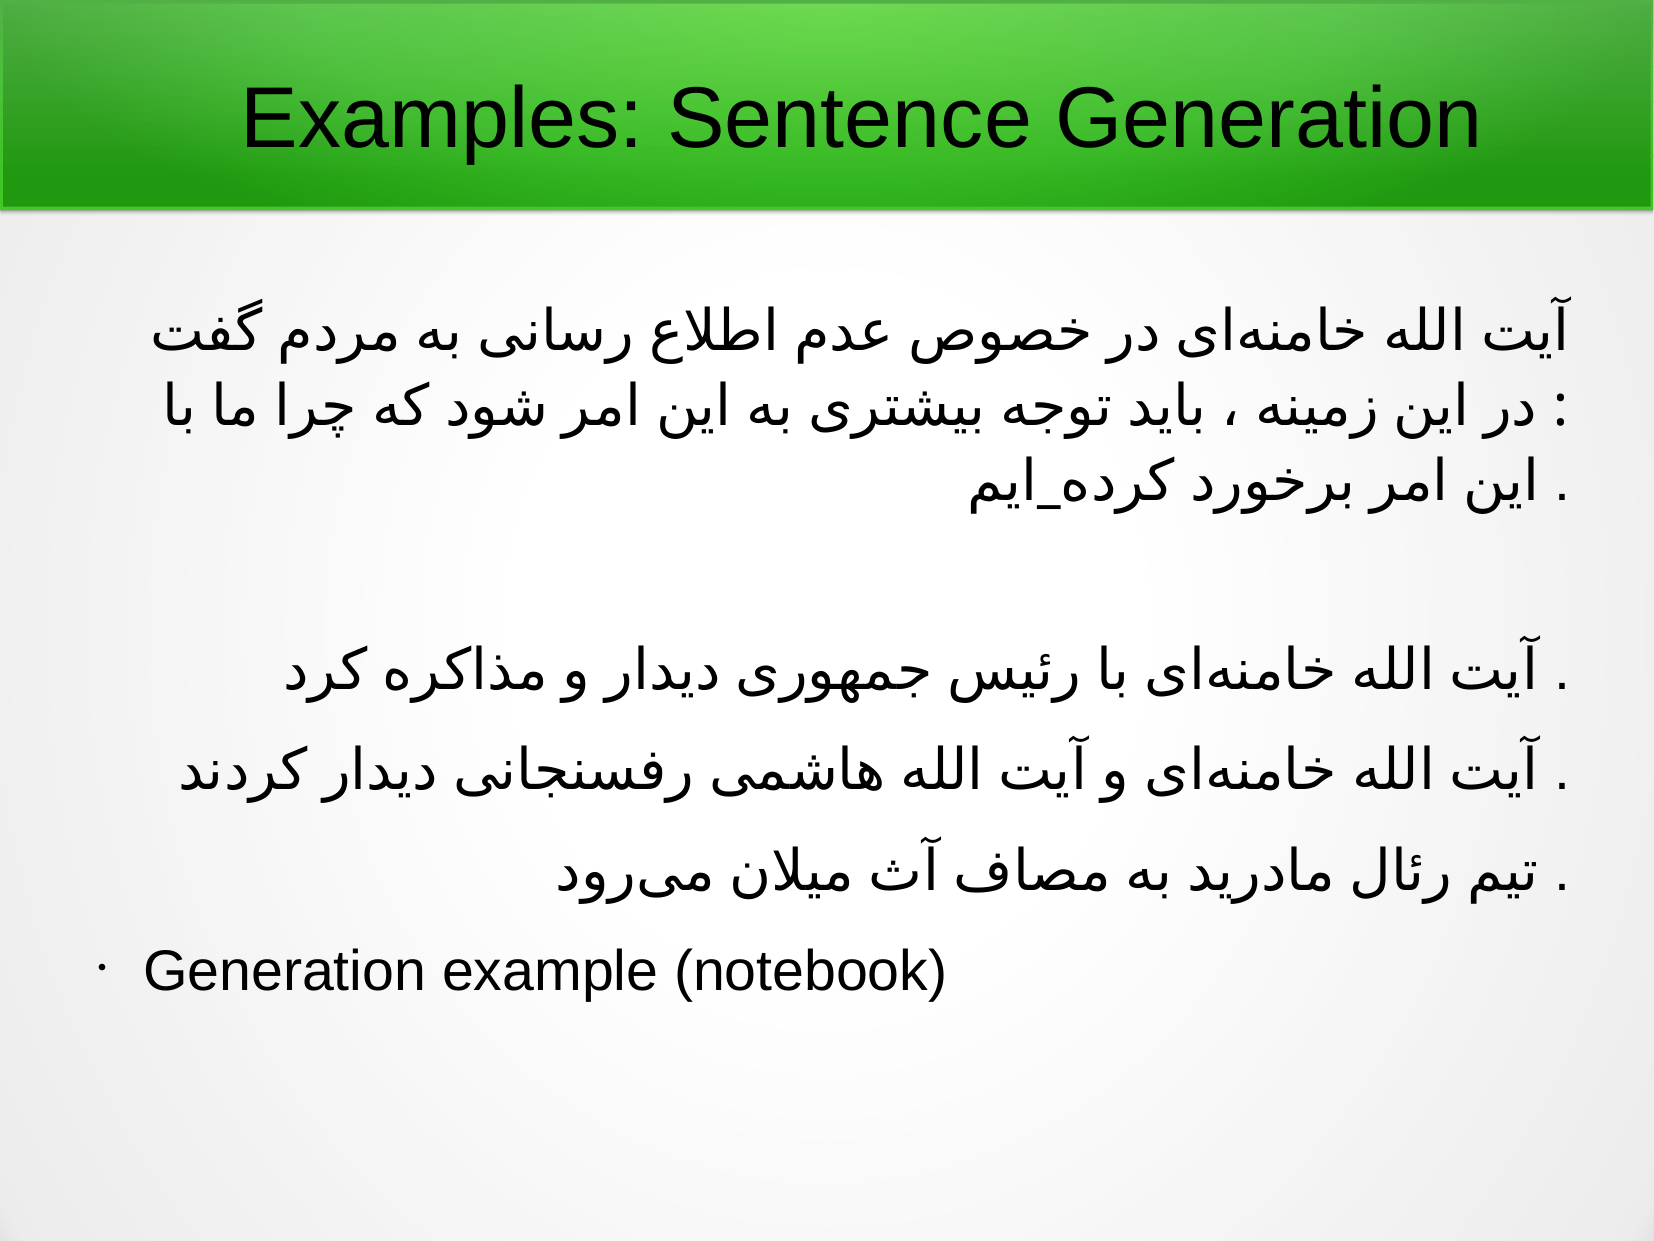

# Examples: Sentence Generation
آیت الله خامنه‌ای در خصوص عدم اطلاع رسانی به مردم گفت : در این زمینه ، باید توجه بیشتری به این امر شود که چرا ما با این امر برخورد کرده_ایم .
آیت الله خامنه‌ای با رئیس جمهوری دیدار و مذاکره کرد .
آیت الله خامنه‌ای و آیت الله هاشمی رفسنجانی دیدار کردند .
تیم رئال مادرید به مصاف آث میلان می‌رود .
Generation example (notebook)